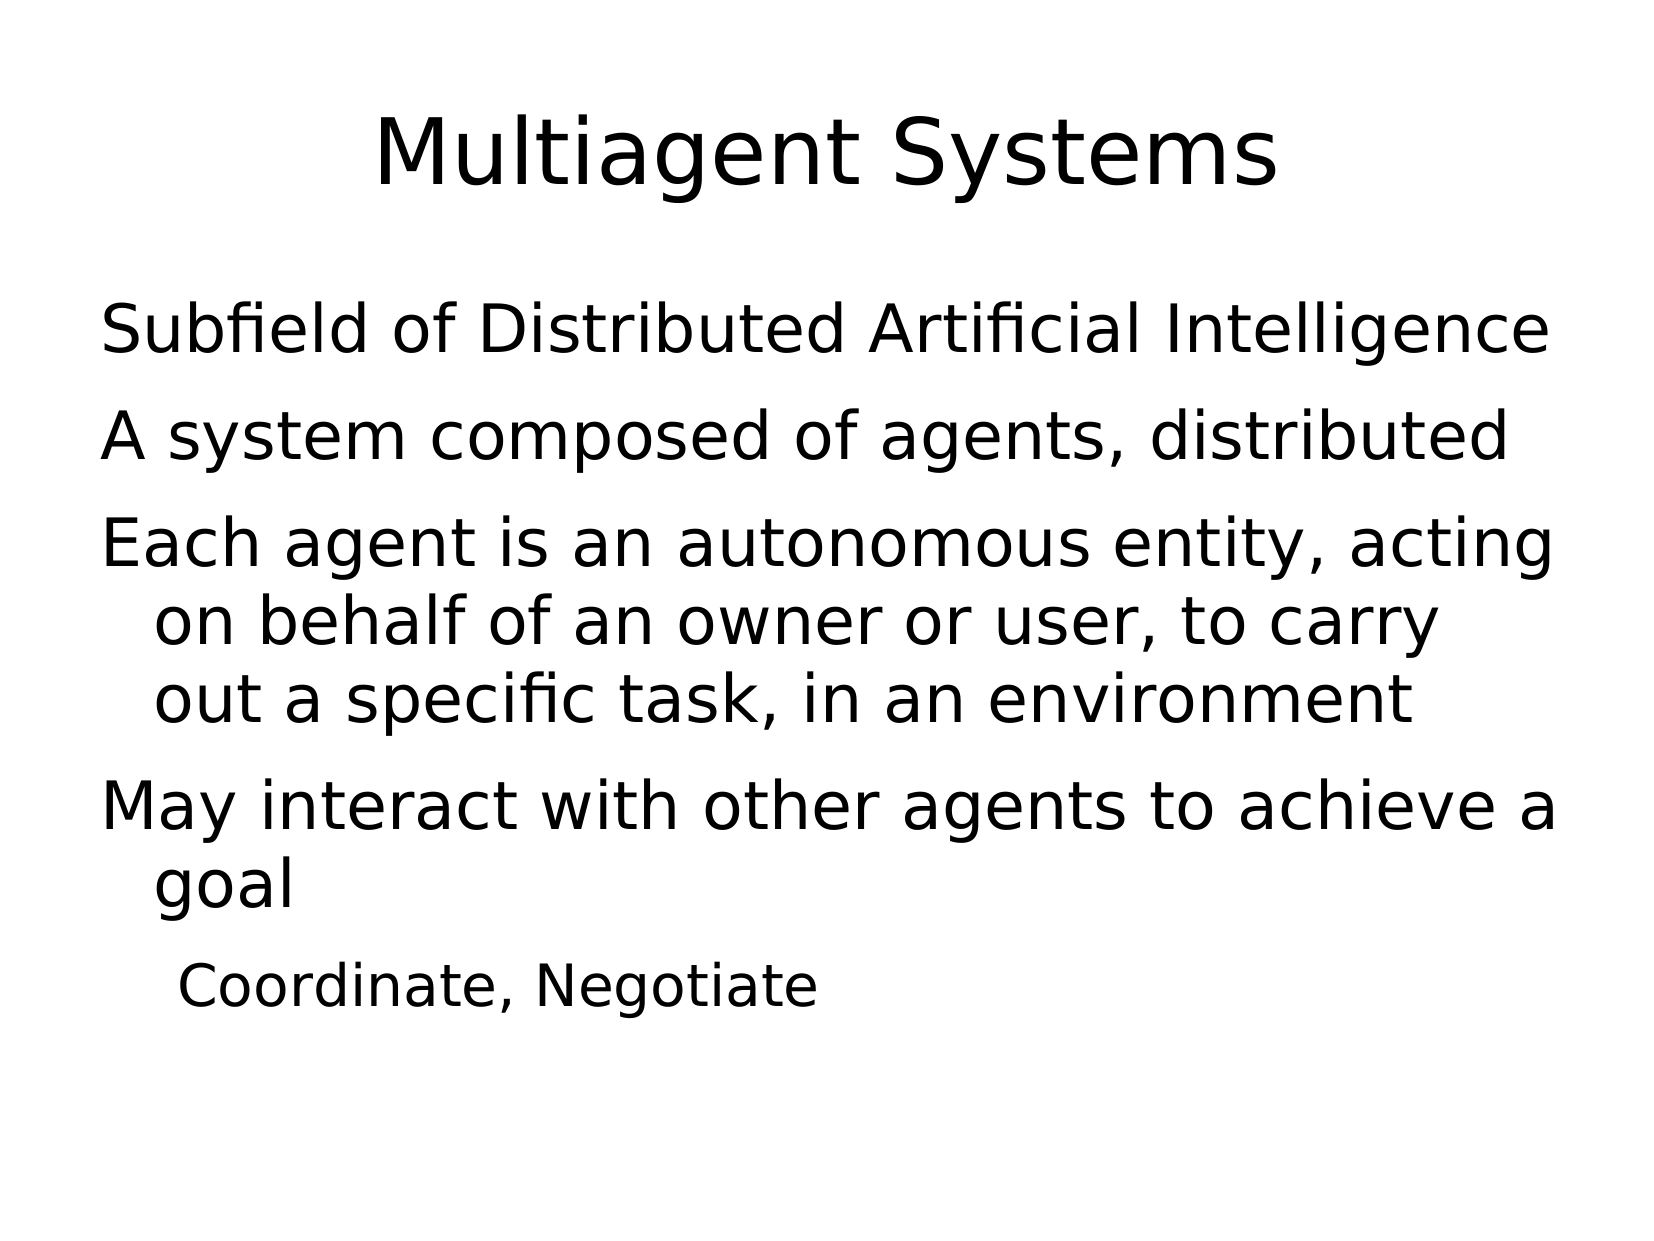

# Multiagent Systems
Subfield of Distributed Artificial Intelligence
A system composed of agents, distributed
Each agent is an autonomous entity, acting on behalf of an owner or user, to carry out a specific task, in an environment
May interact with other agents to achieve a goal
Coordinate, Negotiate